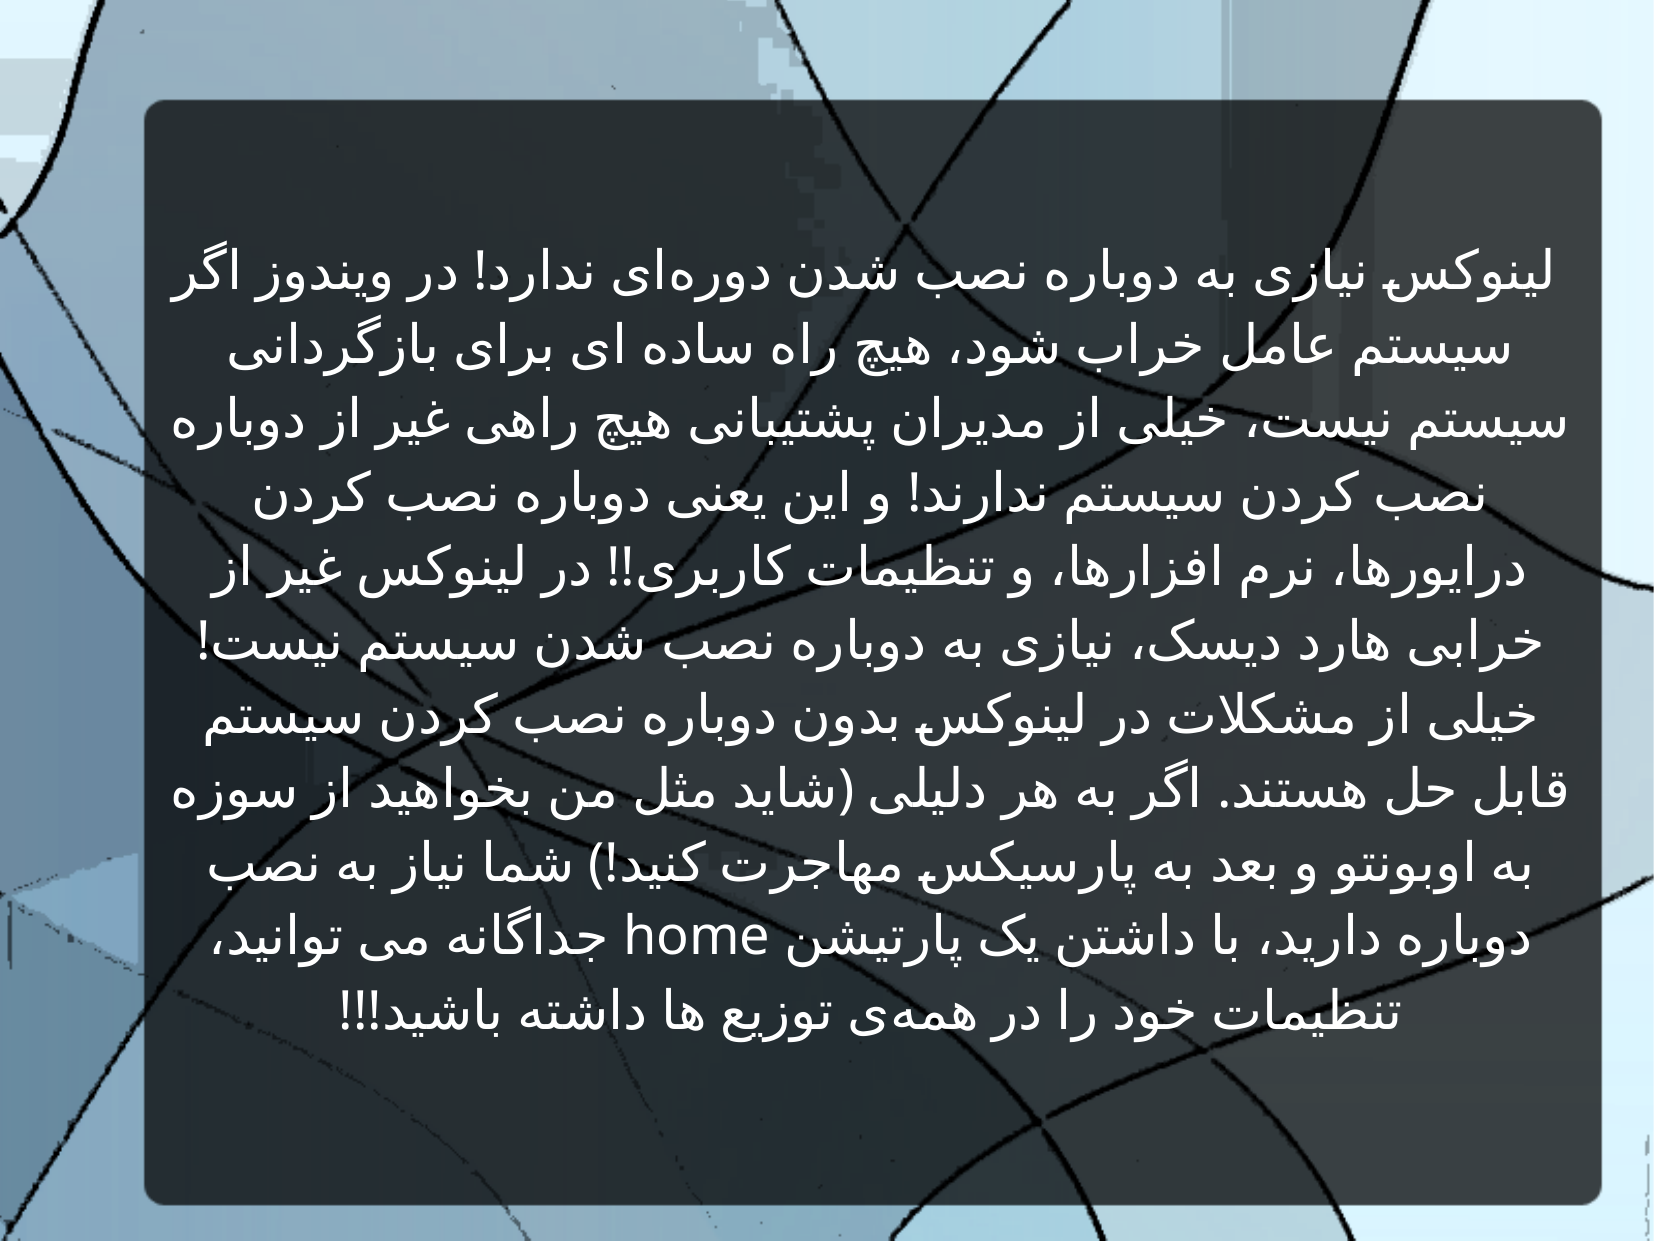

# لینوکس نیازی به دوباره نصب شدن دوره‌ای ندارد! در ویندوز اگر سیستم عامل خراب شود، هیچ راه ساده ای برای بازگردانی سیستم نیست، خیلی از مدیران پشتیبانی هیچ راهی غیر از دوباره نصب کردن سیستم ندارند! و این یعنی دوباره نصب کردن درایورها، نرم افزارها، و تنظیمات کاربری!! در لینوکس غیر از خرابی هارد دیسک، نیازی به دوباره نصب شدن سیستم نیست! خیلی از مشکلات در لینوکس بدون دوباره نصب کردن سیستم قابل حل هستند. اگر به هر دلیلی (شاید مثل من بخواهید از سوزه به اوبونتو و بعد به پارسیکس مهاجرت کنید!) شما نیاز به نصب دوباره دارید، با داشتن یک پارتیشن home جداگانه می توانید، تنظیمات خود را در همه‌ی توزیع ها داشته باشید!!!